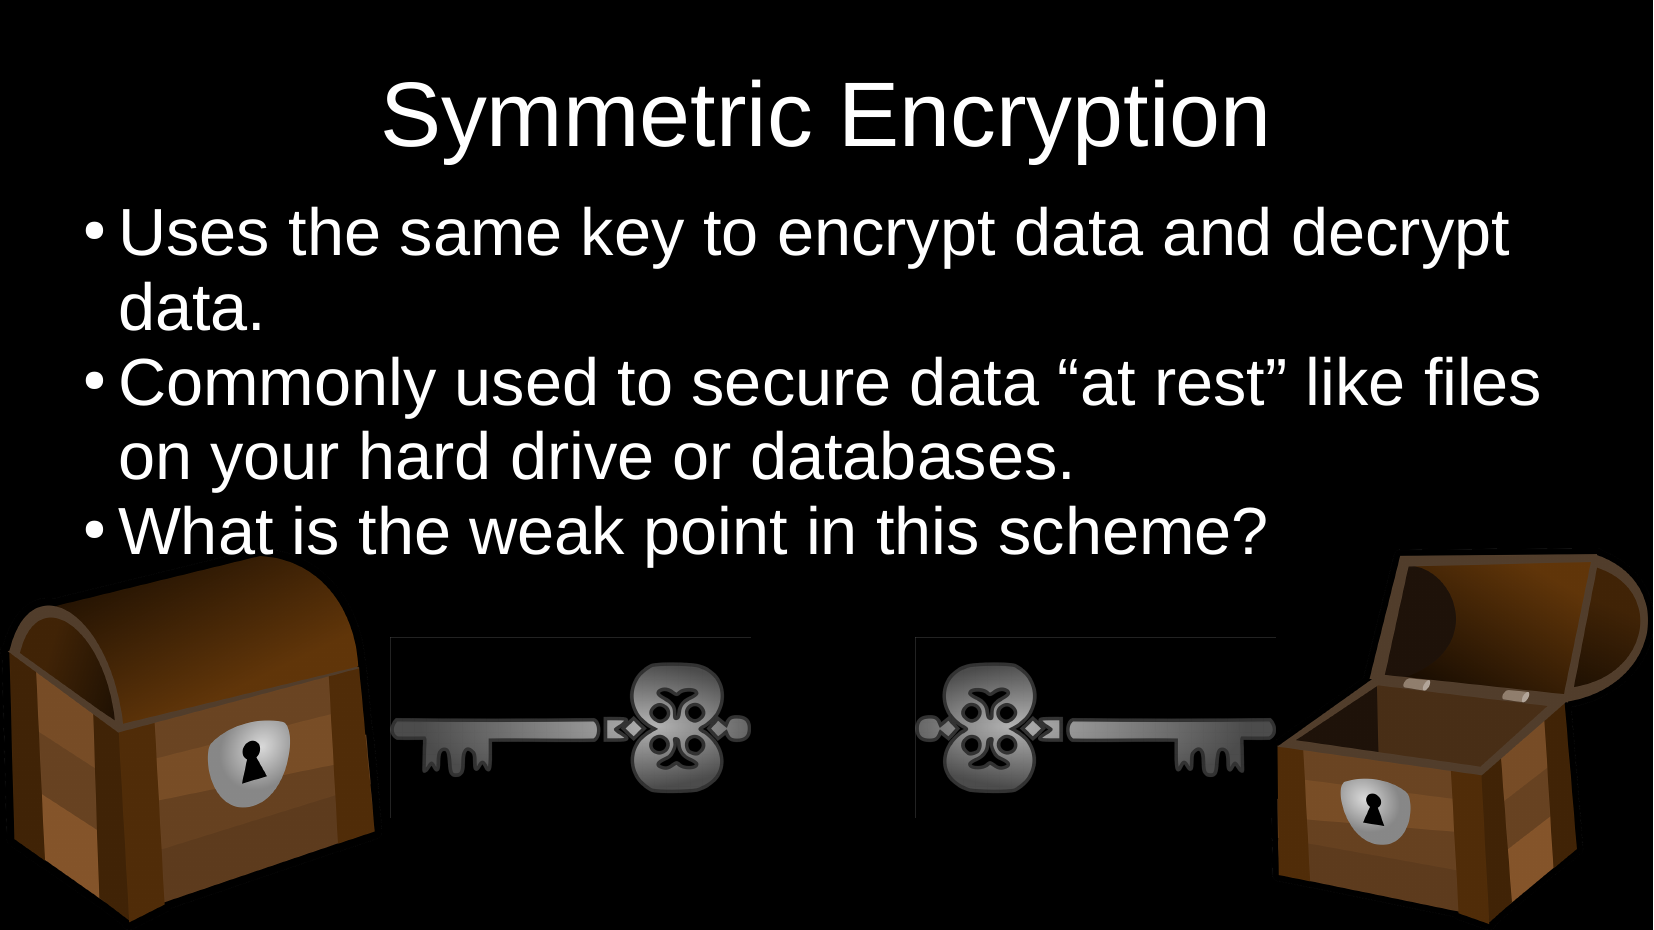

# Symmetric Encryption
Uses the same key to encrypt data and decrypt data.
Commonly used to secure data “at rest” like files on your hard drive or databases.
What is the weak point in this scheme?